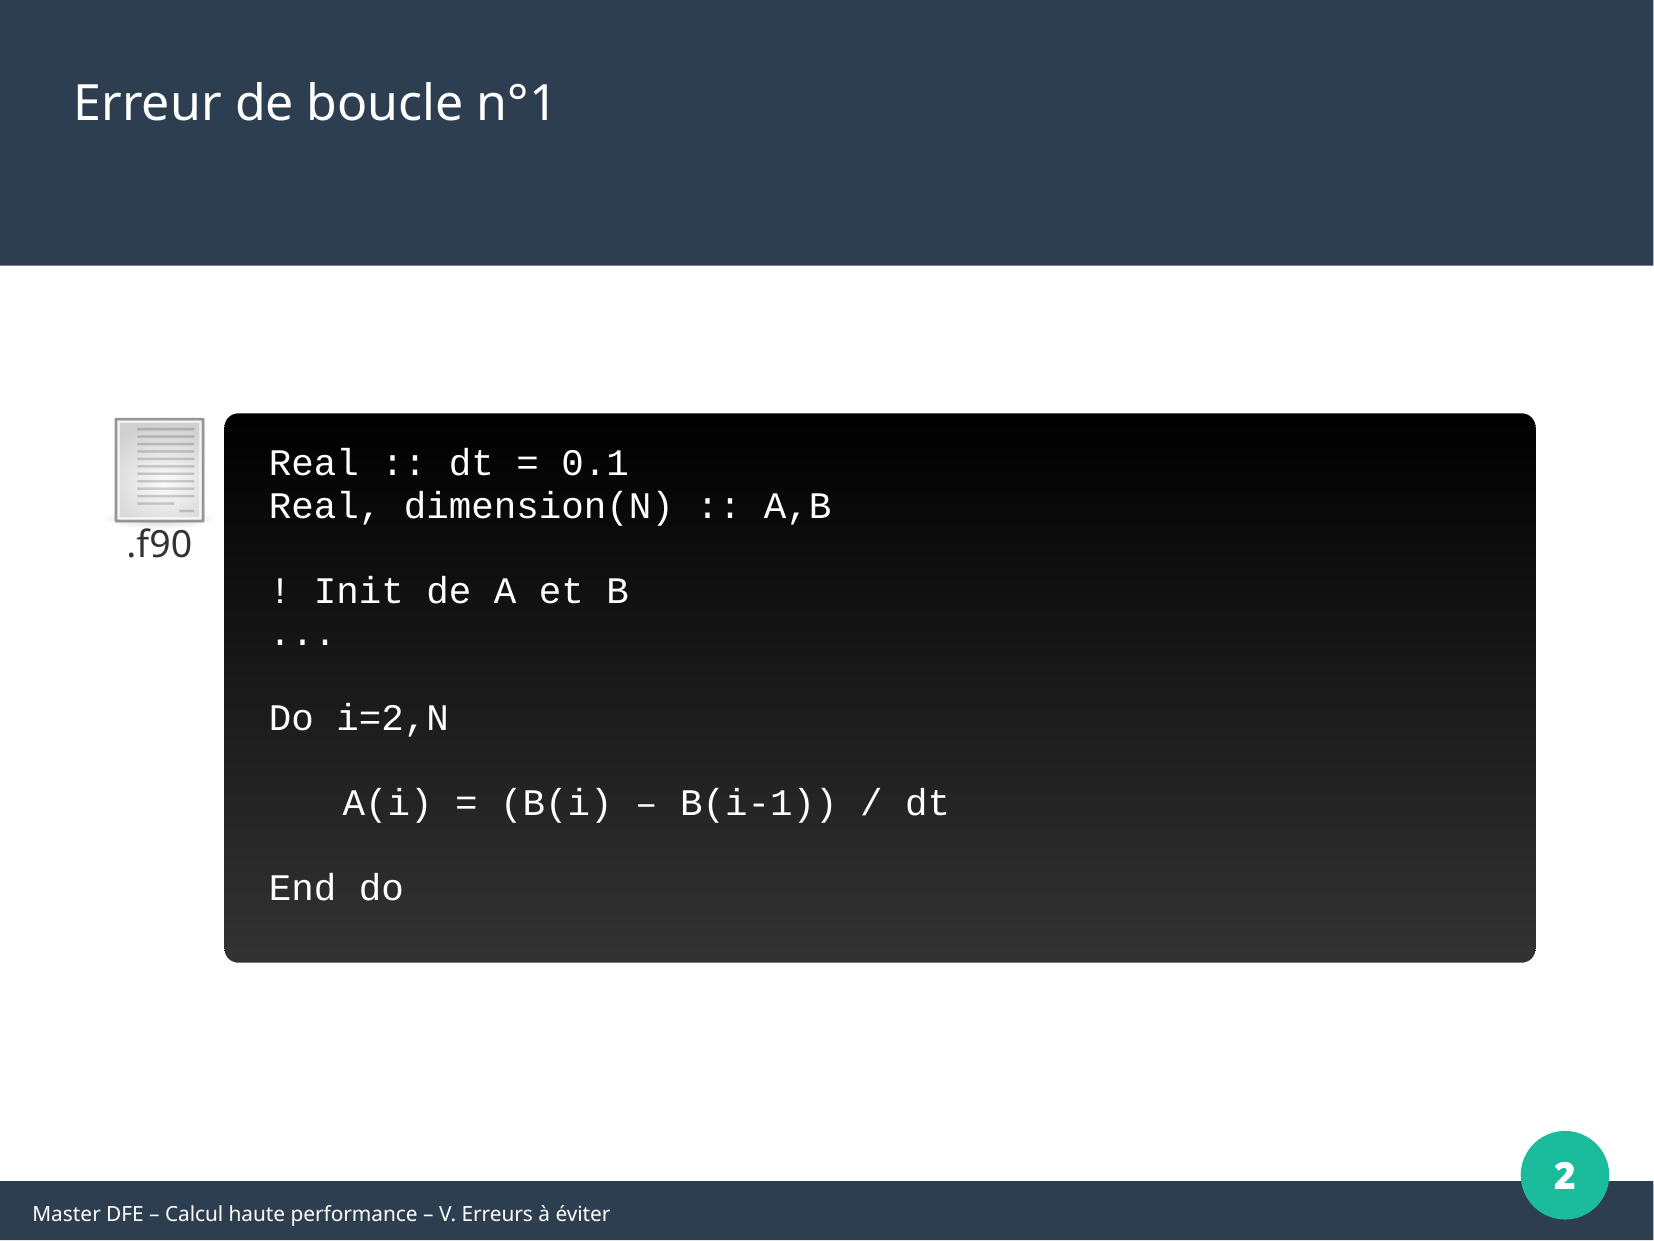

Erreur de boucle n°1
Real :: dt = 0.1
Real, dimension(N) :: A,B
! Init de A et B
...
Do i=2,N
	A(i) = (B(i) – B(i-1)) / dt
End do
.f90
2
Master DFE – Calcul haute performance – V. Erreurs à éviter